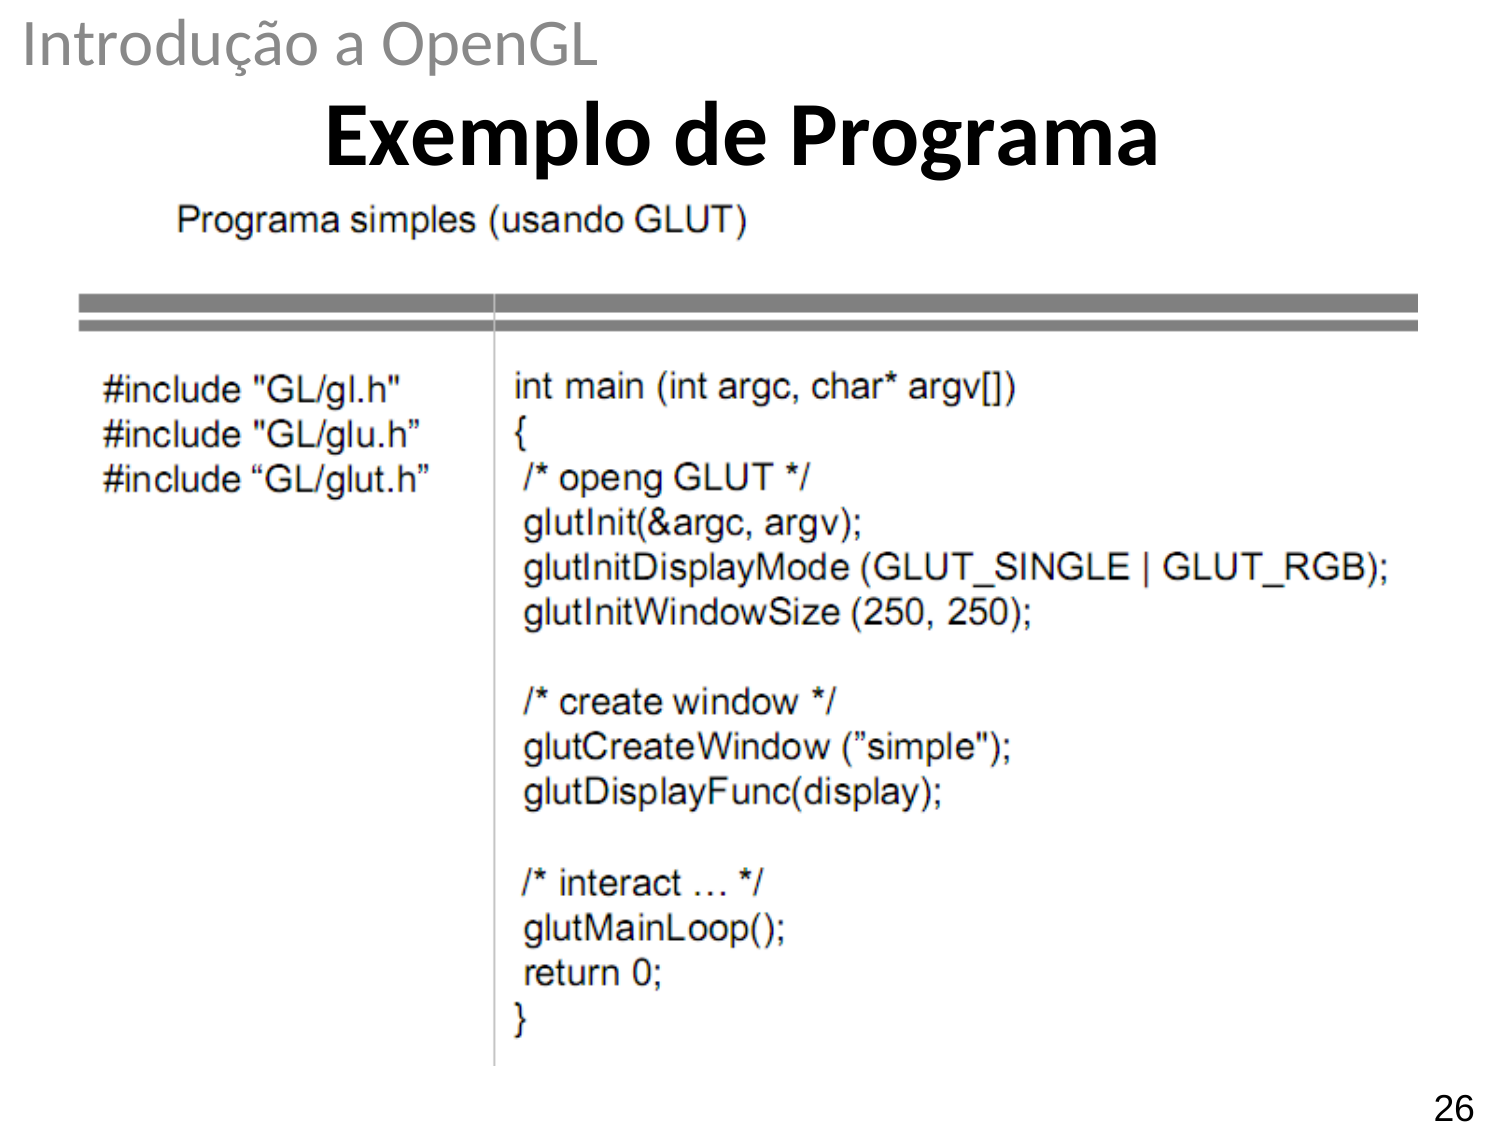

Introdução a OpenGL
# Exemplo de Programa
26